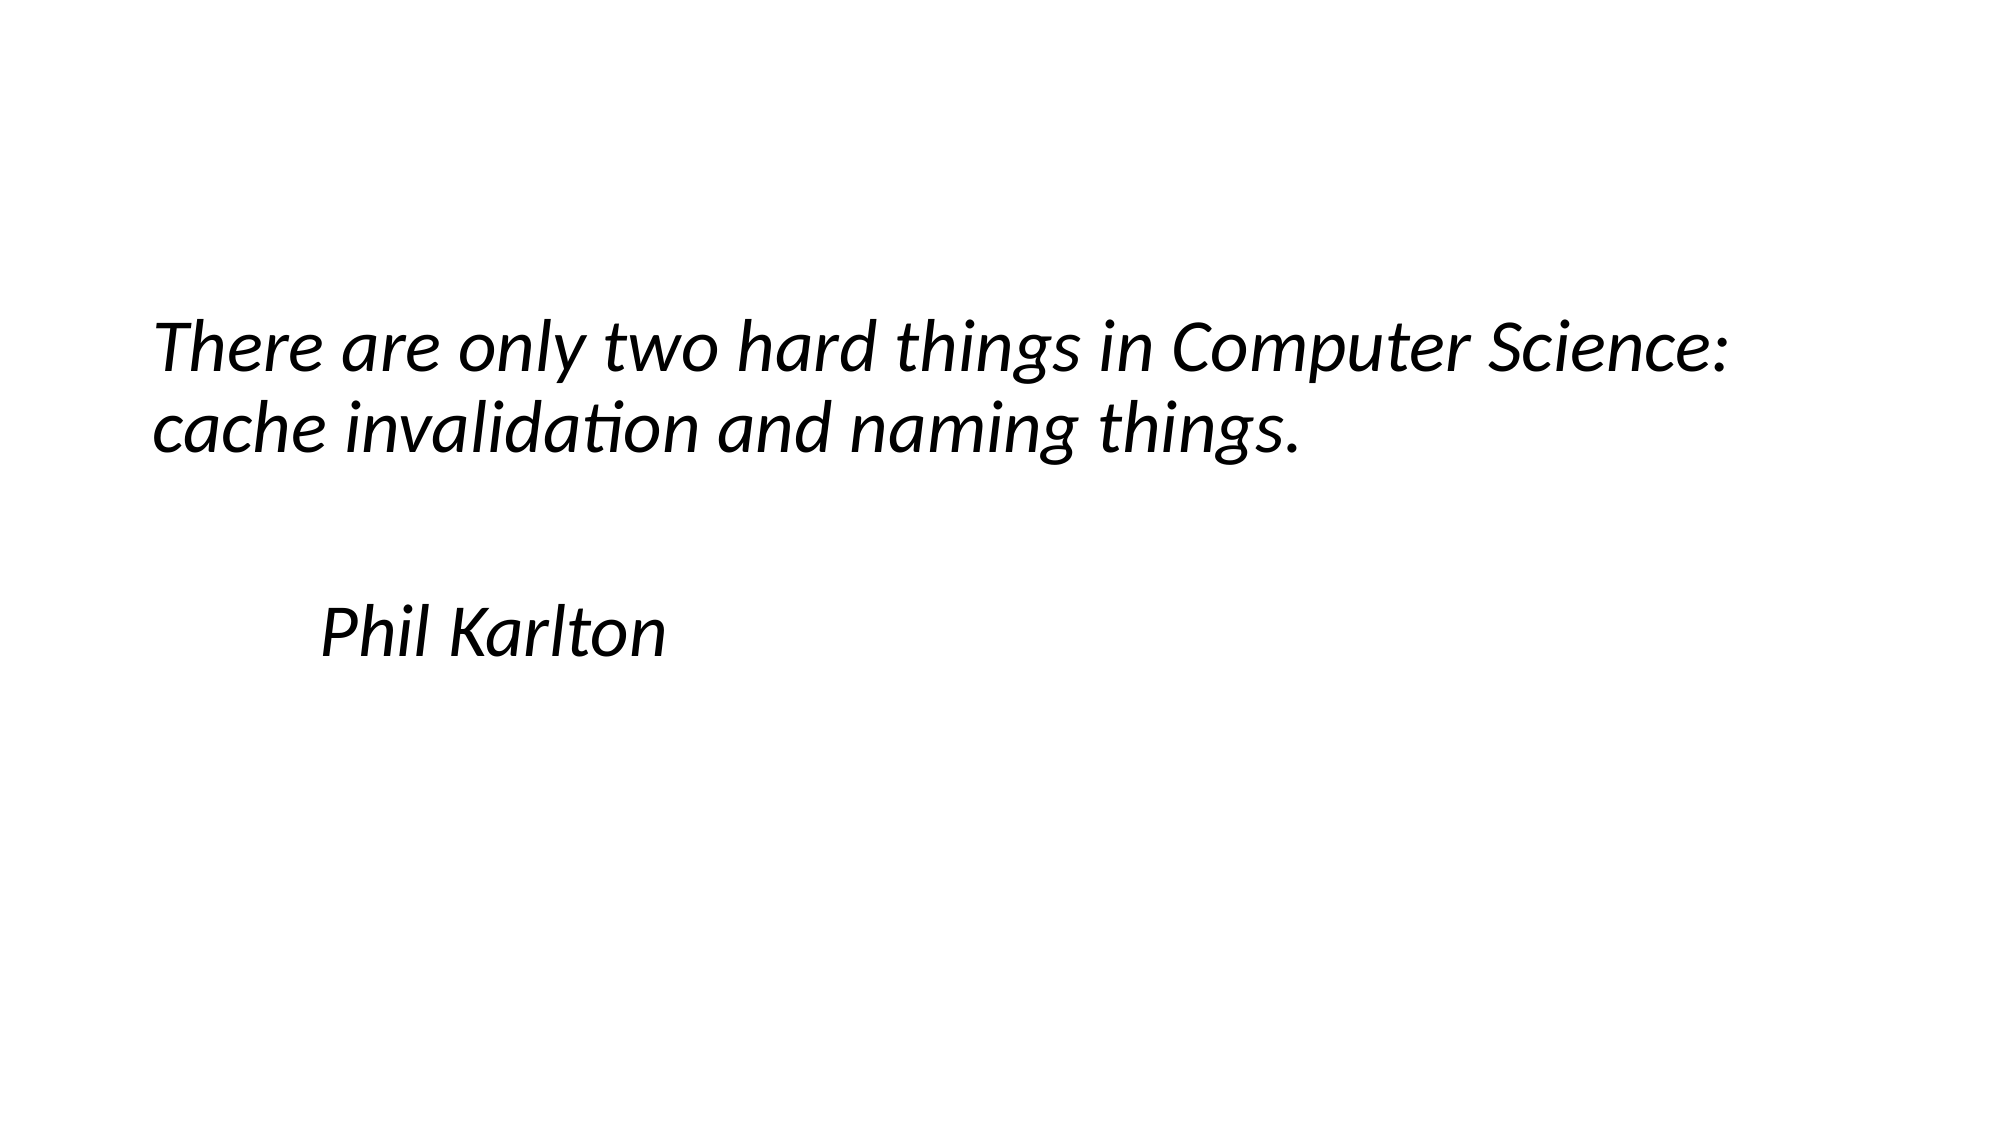

#
There are only two hard things in Computer Science: cache invalidation and naming things.
   Phil Karlton